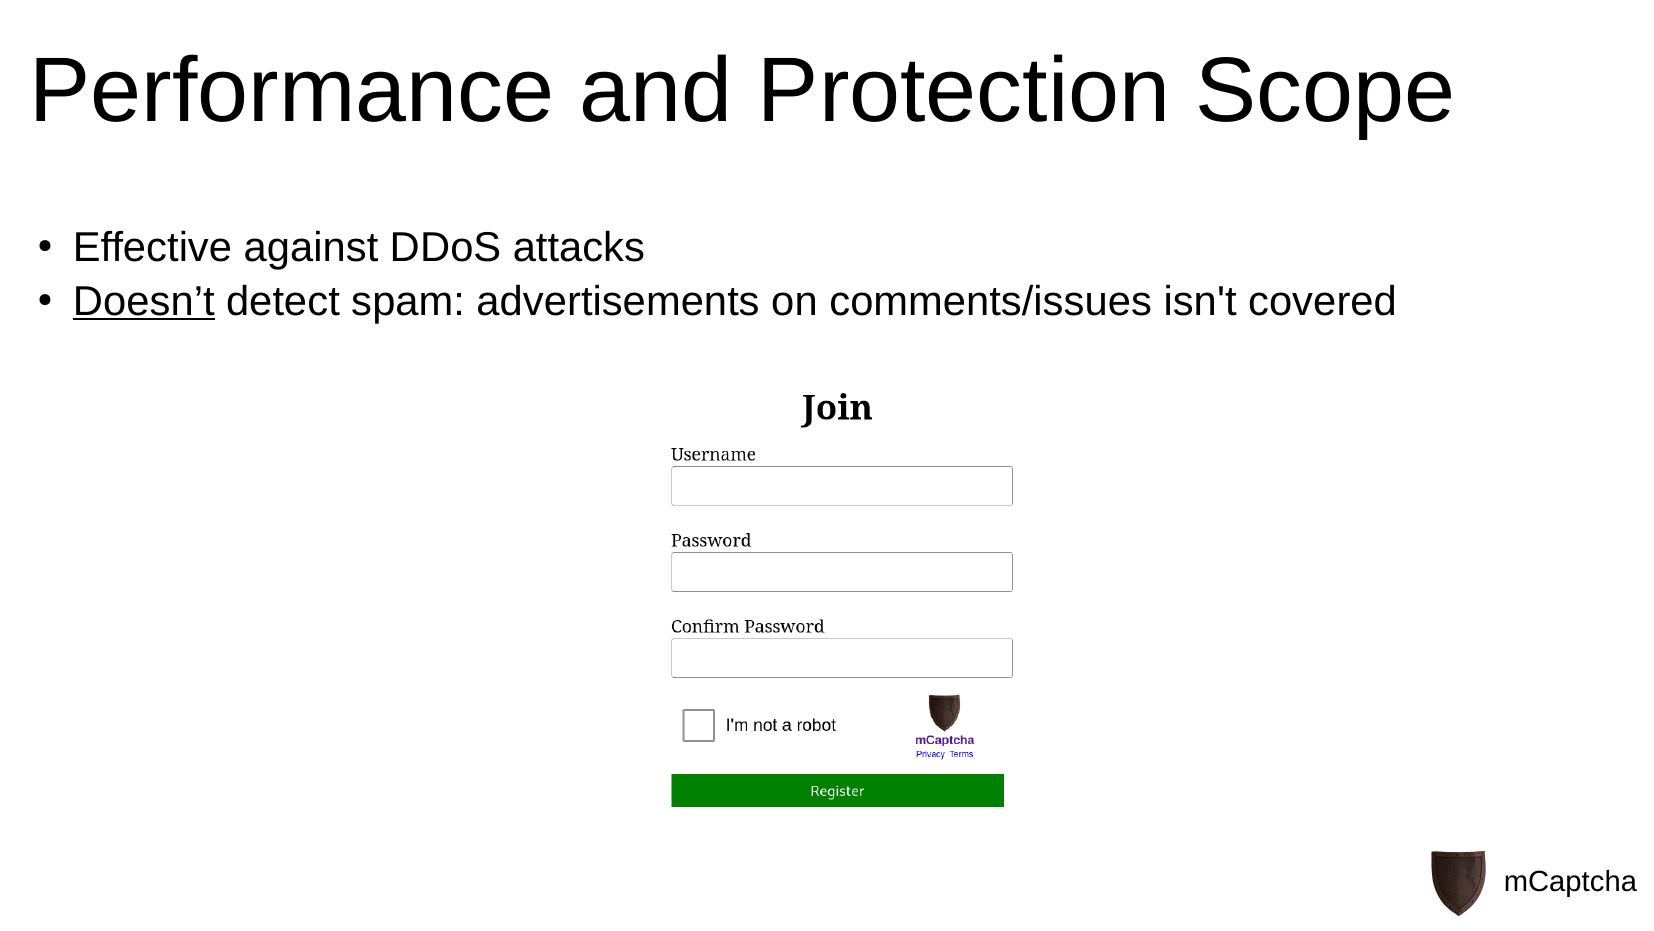

# Performance and Protection Scope
Effective against DDoS attacks
Doesn’t detect spam: advertisements on comments/issues isn't covered
mCaptcha